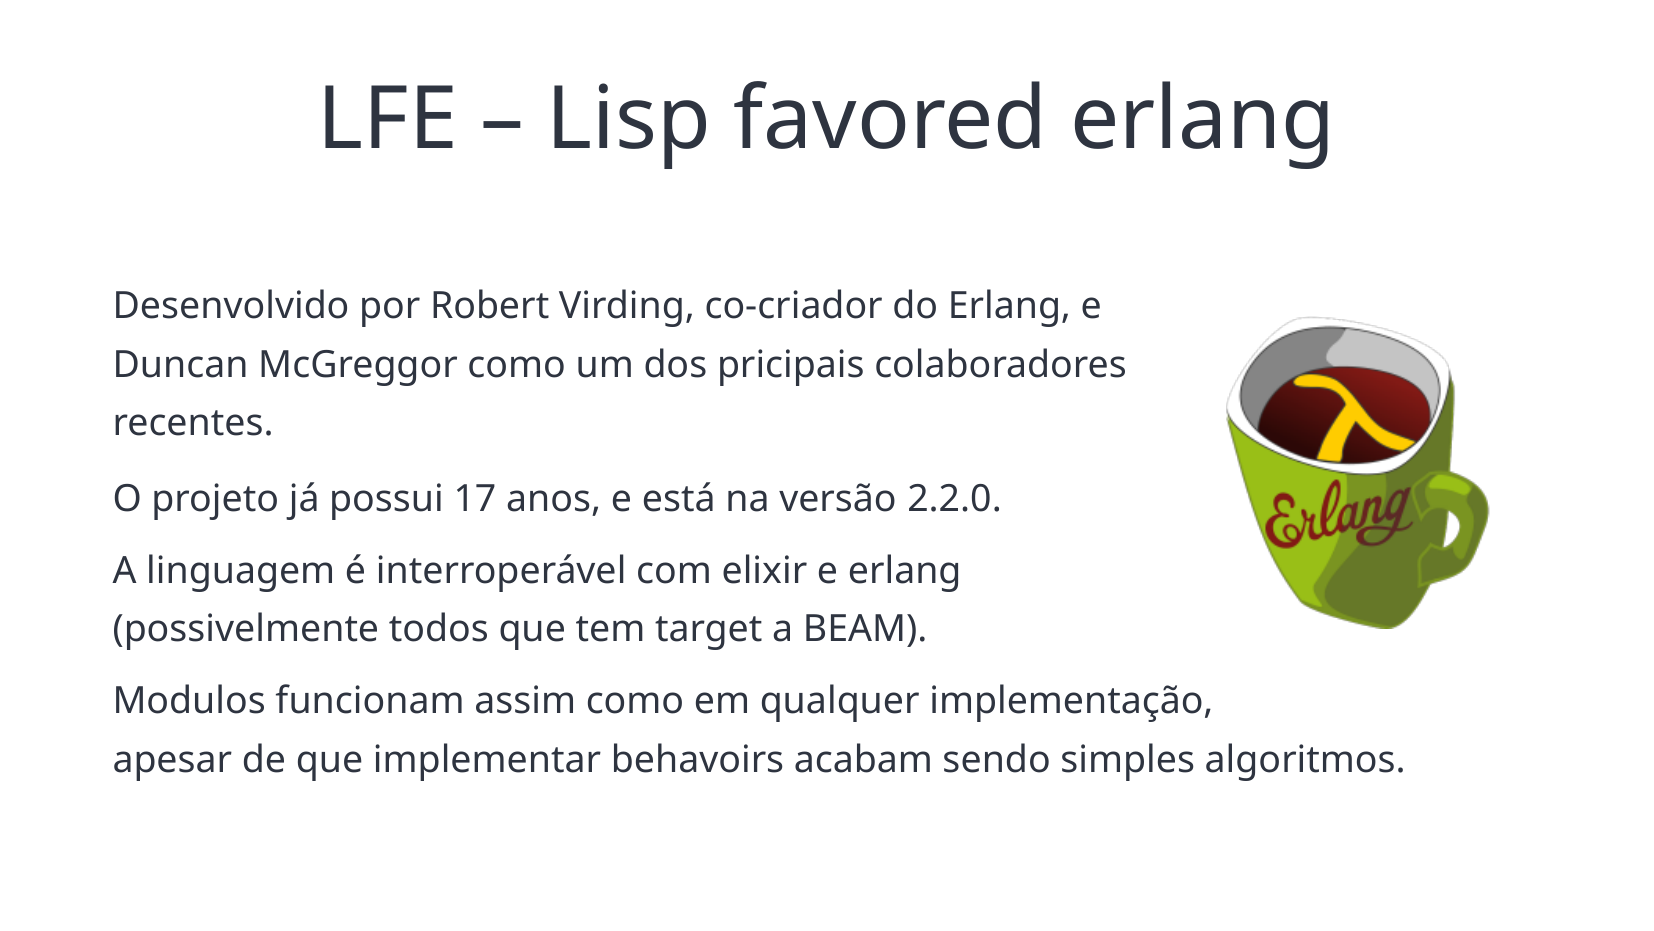

# LFE – Lisp favored erlang
Desenvolvido por Robert Virding, co-criador do Erlang, e
Duncan McGreggor como um dos pricipais colaboradores
recentes.
O projeto já possui 17 anos, e está na versão 2.2.0.
A linguagem é interroperável com elixir e erlang
(possivelmente todos que tem target a BEAM).
Modulos funcionam assim como em qualquer implementação,
apesar de que implementar behavoirs acabam sendo simples algoritmos.